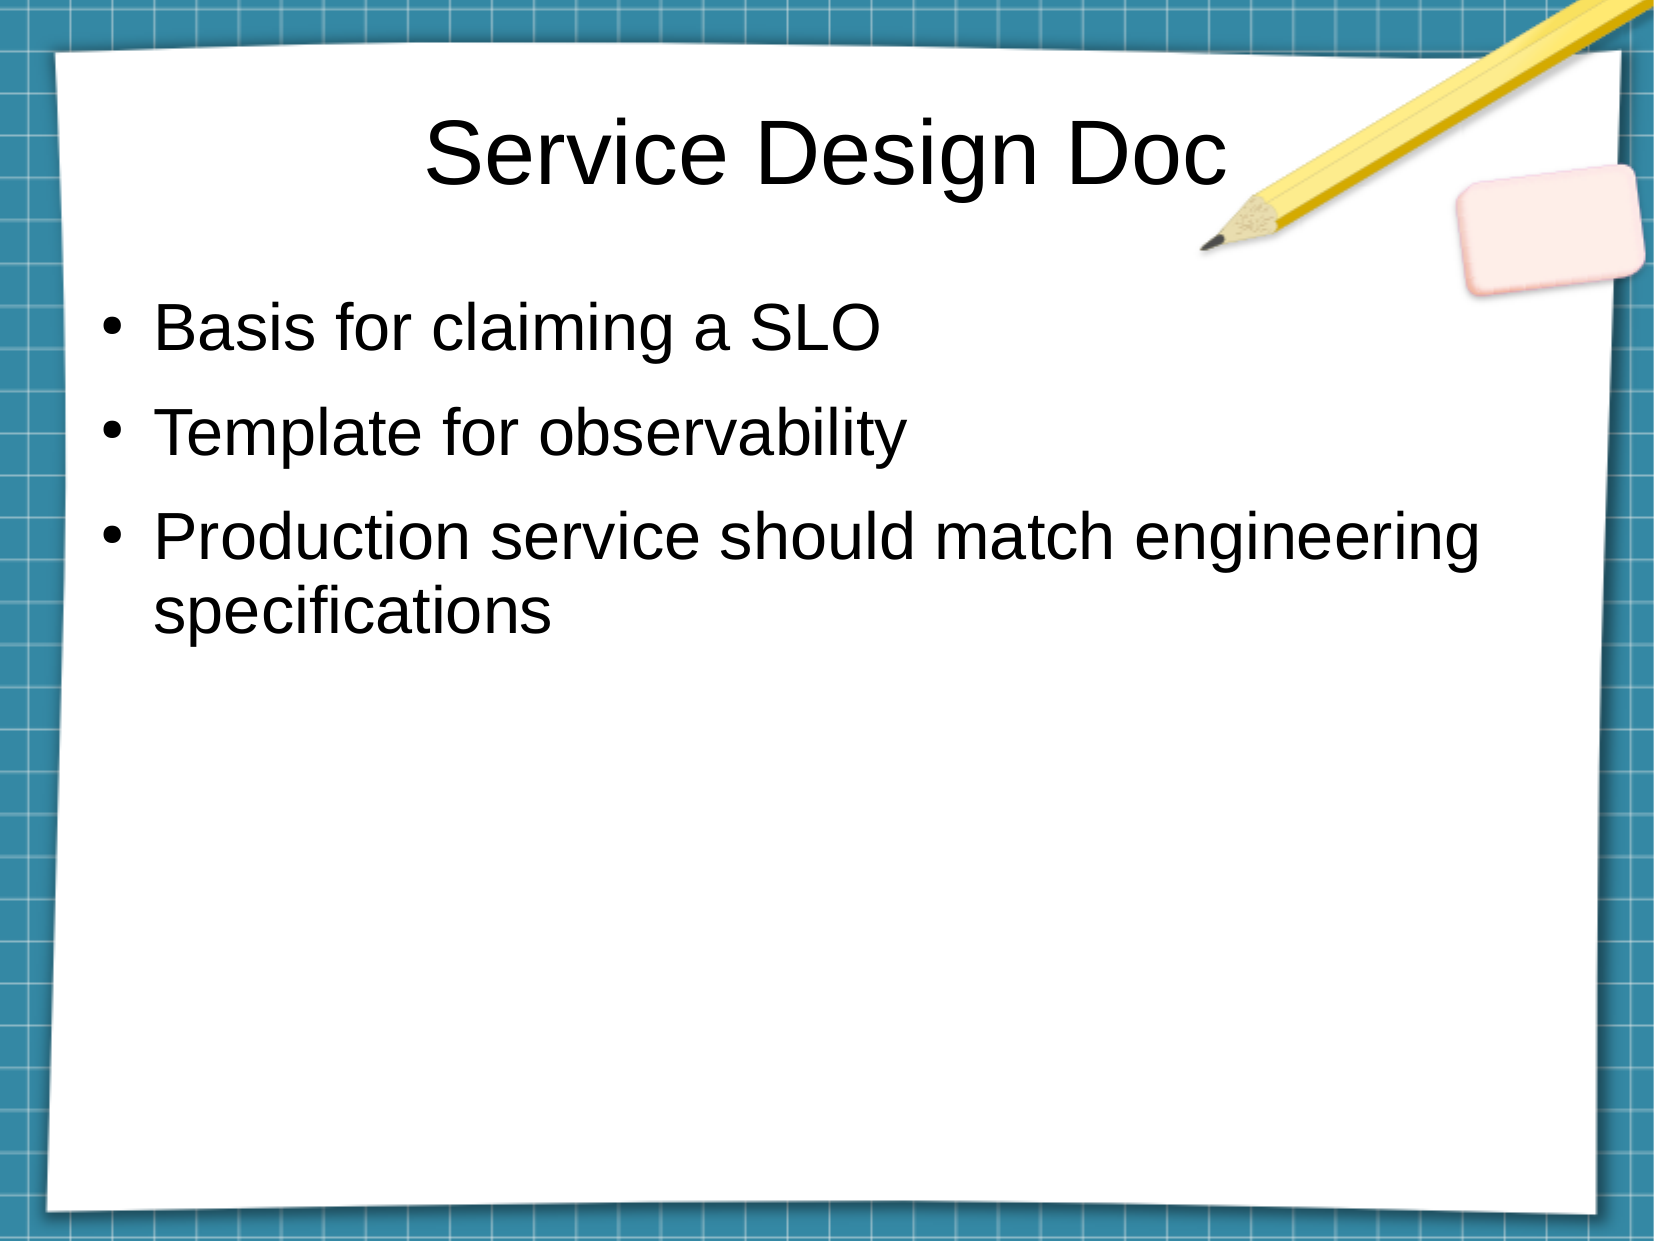

# Service Design Doc
Basis for claiming a SLO
Template for observability
Production service should match engineering specifications